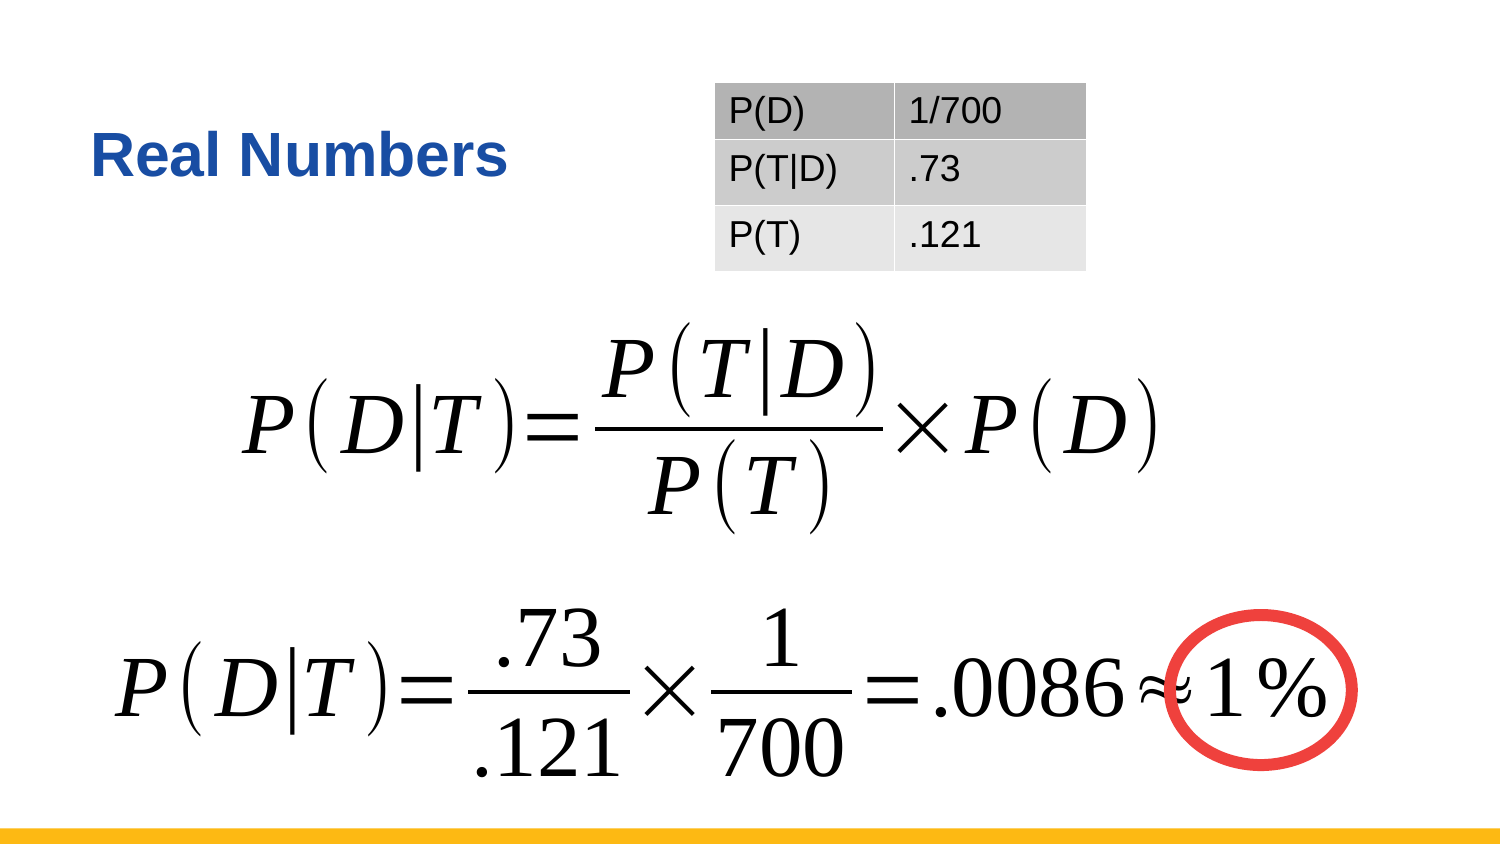

# Real Numbers
| P(D) | 1/700 |
| --- | --- |
| P(T|D) | .73 |
| P(T) | .121 |